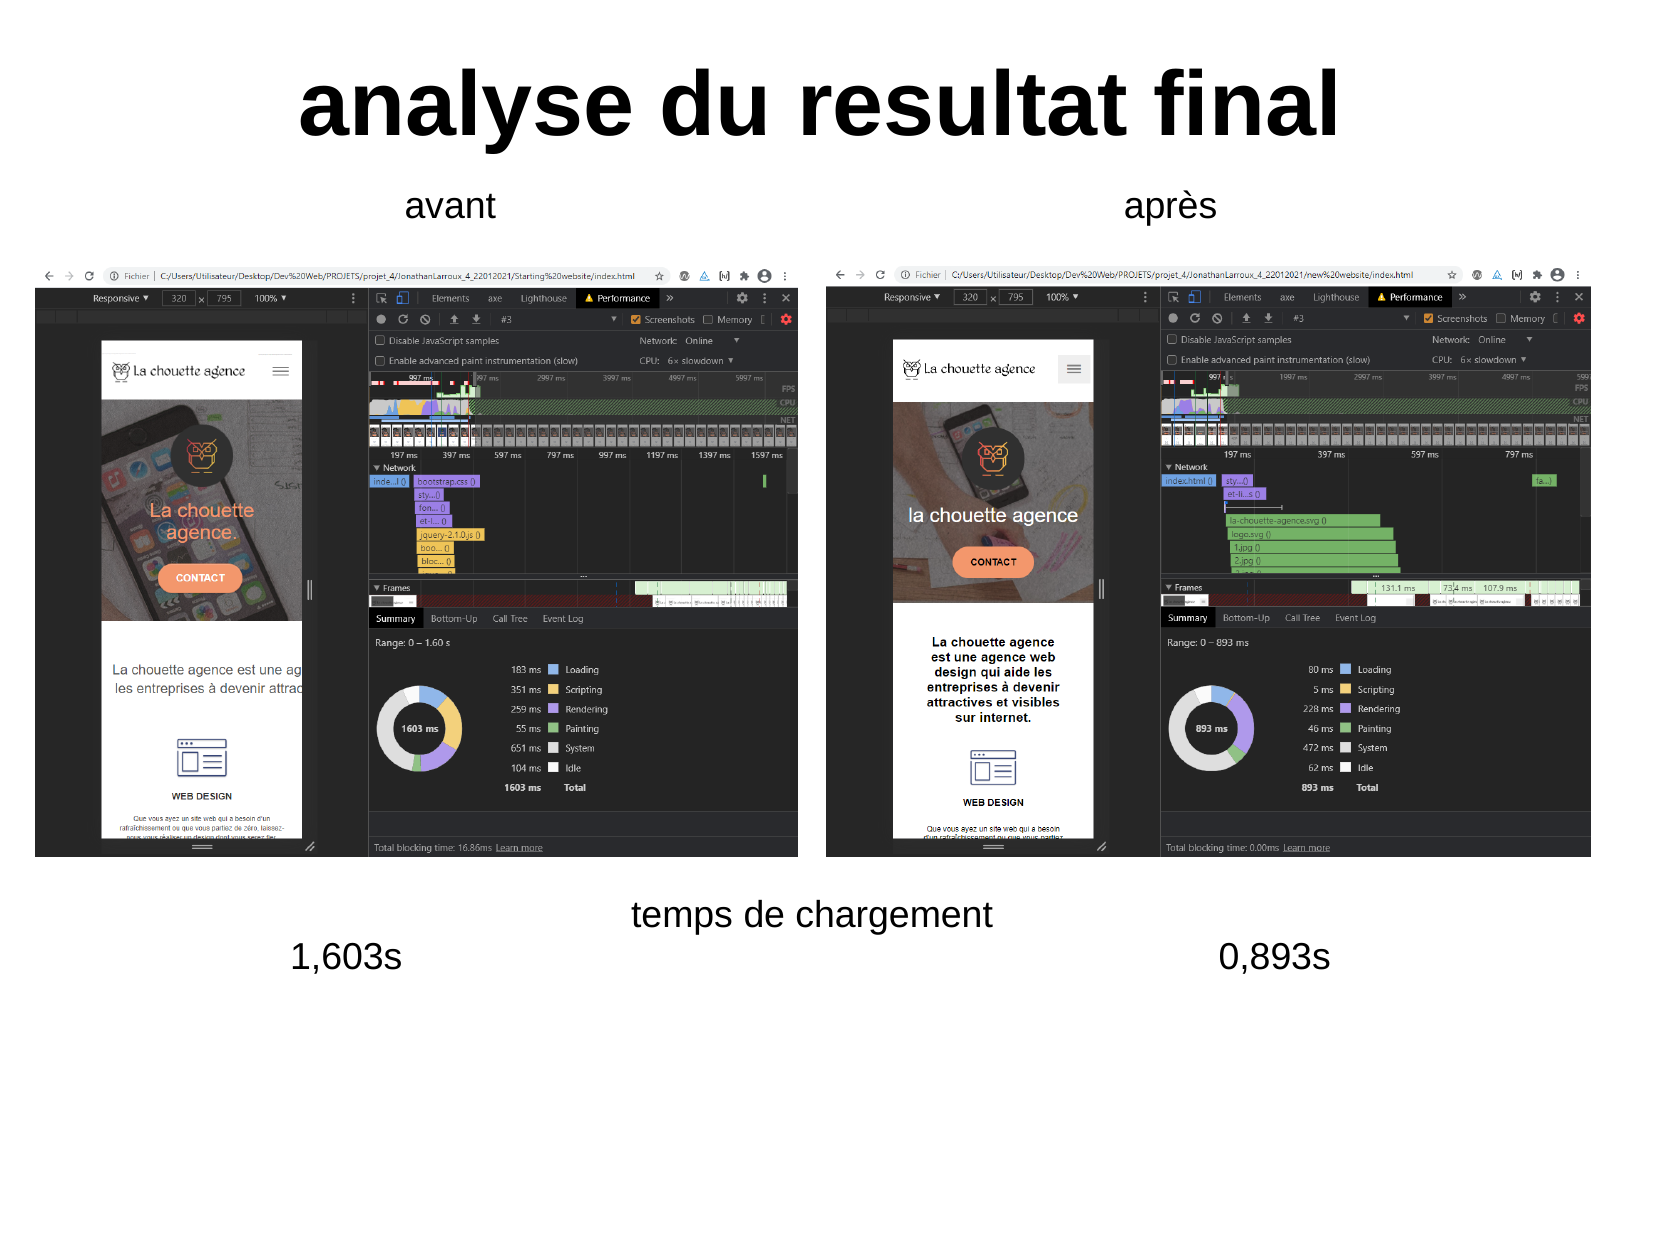

# analyse du resultat final
avant après
temps de chargement
1,603s 0,893s